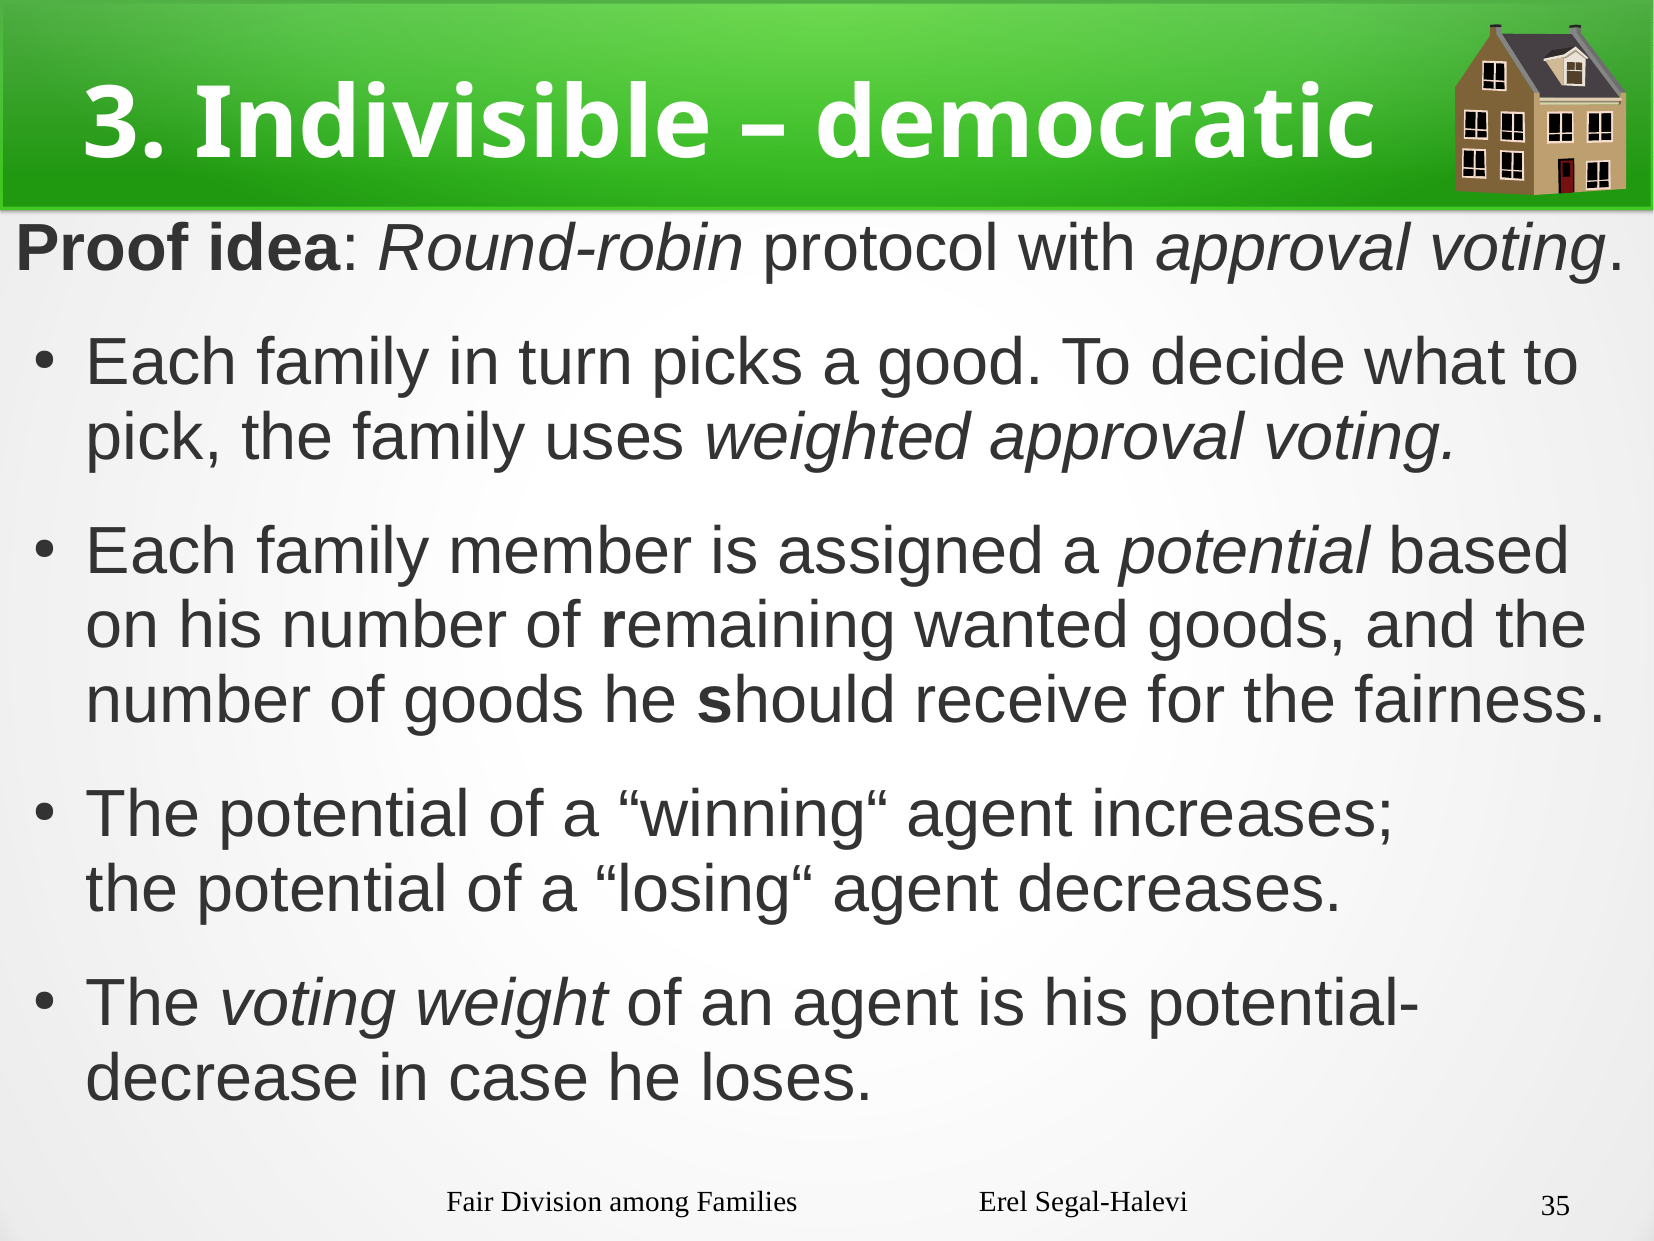

3. Indivisible – democratic
# Proof idea: Round-robin protocol with approval voting.
Each family in turn picks a good. To decide what to pick, the family uses weighted approval voting.
Each family member is assigned a potential based on his number of remaining wanted goods, and the number of goods he should receive for the fairness.
The potential of a “winning“ agent increases;
the potential of a “losing“ agent decreases.
The voting weight of an agent is his potential-decrease in case he loses.
Fair Division among Families Erel Segal-Halevi
35